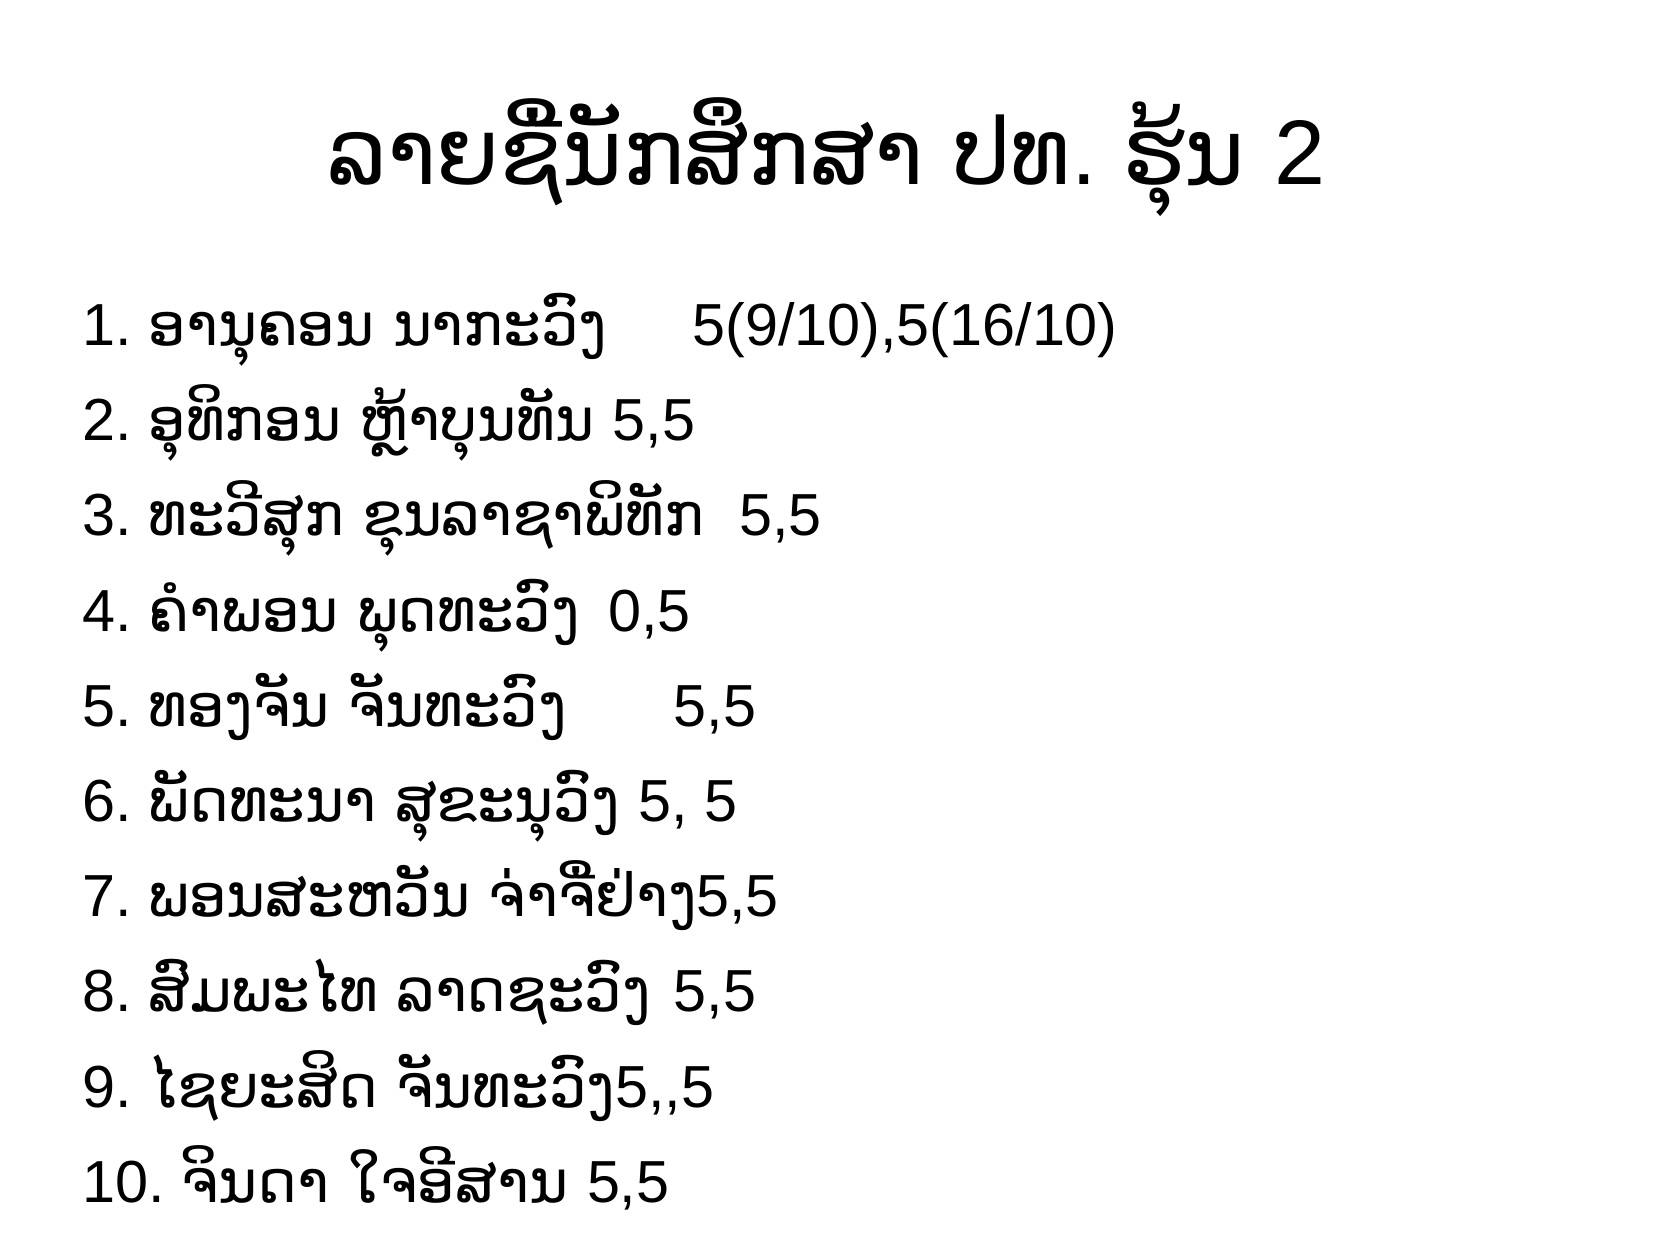

# ລາຍຊື່ນັກສຶກສາ ປທ. ຮຸ້ນ 2
1. ອານຸຄອນ ນາກະວົງ			 5(9/10),5(16/10)
2. ອຸທິກອນ ຫຼ້າບຸນທັນ 5,5
3. ທະວີສຸກ ຂຸນລາຊາພິທັກ	5,5
4. ຄຳພອນ ພຸດທະວົງ	0,5
5. ທອງຈັນ‍‍‍‍ ຈັນທະວົງ				5,5
6. ພັດທະນາ ສຸຂະນຸວົງ 5, 5
7. ພອນສະຫວັນ ຈ່າຈື່ຢ່າງ5,5
8. ສົມພະໄທ ລາດຊະວົງ	5,5
9. ໄຊຍະສິດ ຈັນທະວົງ5,,5
10. ຈິນດາ ໃຈອີສານ 5,5